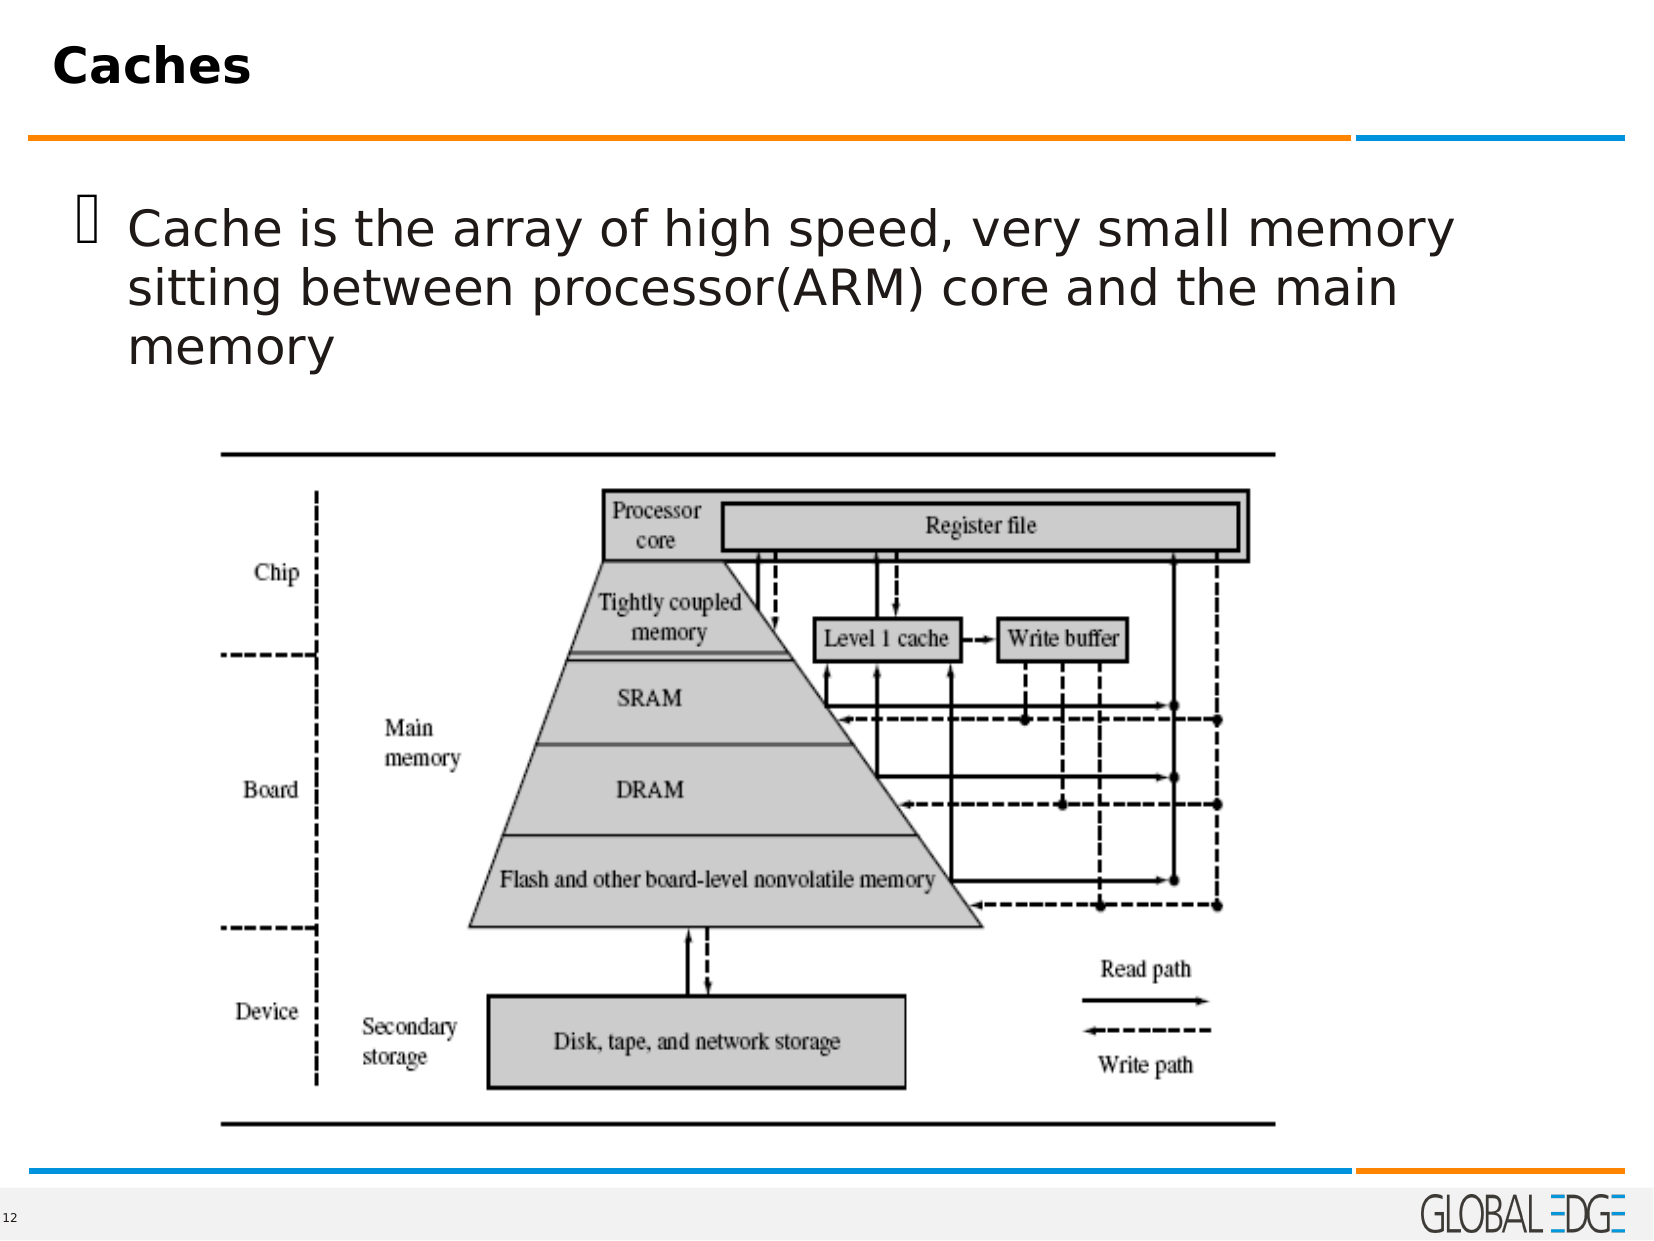

Caches

Cache is the array of high speed, very small memory
sitting between processor(ARM) core and the main
memory
12